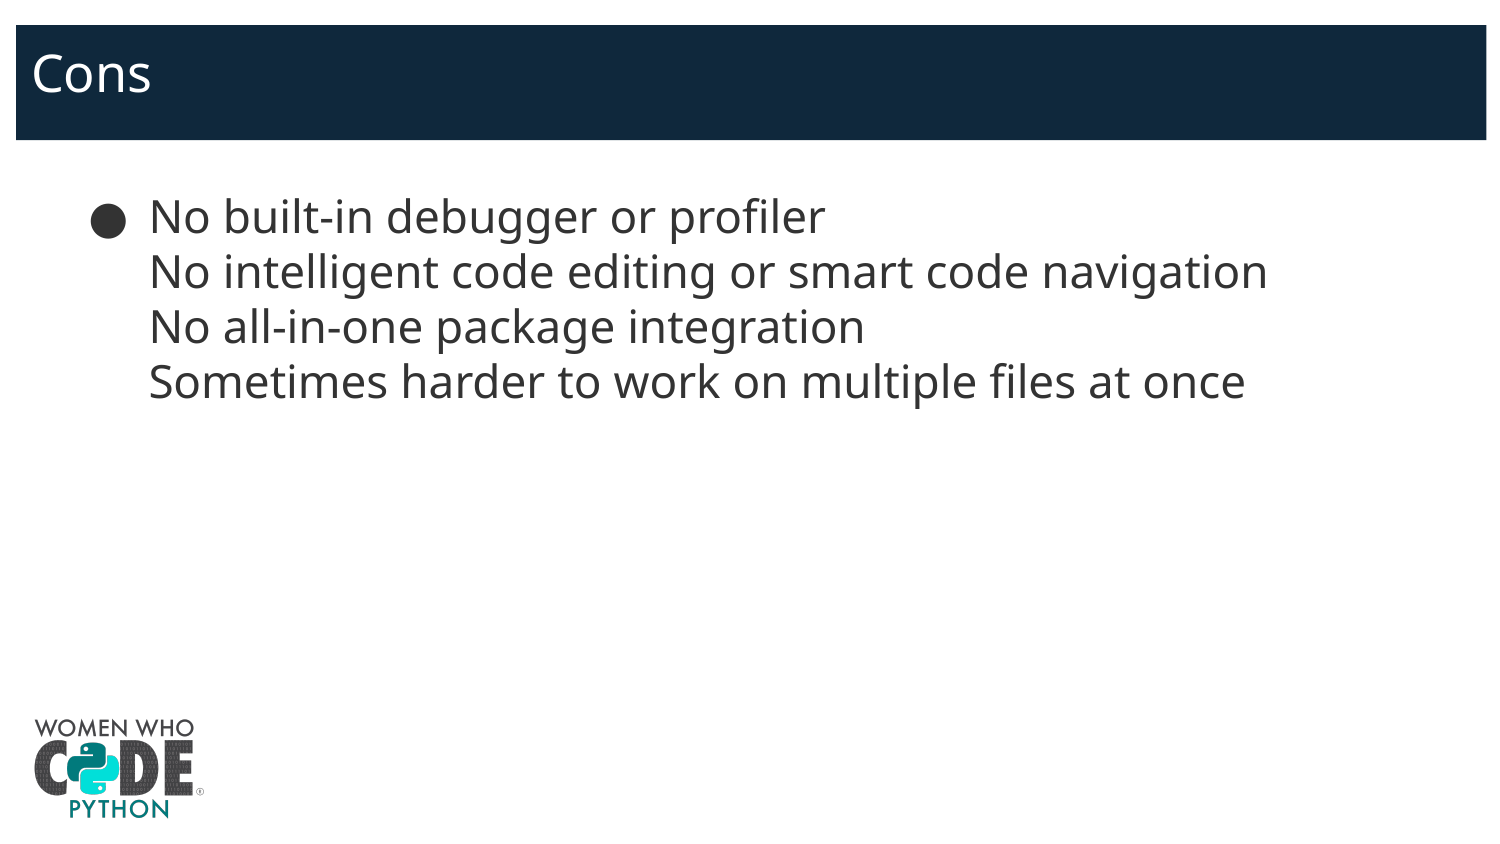

Cons
# No built-in debugger or profiler No intelligent code editing or smart code navigation No all-in-one package integration Sometimes harder to work on multiple files at once